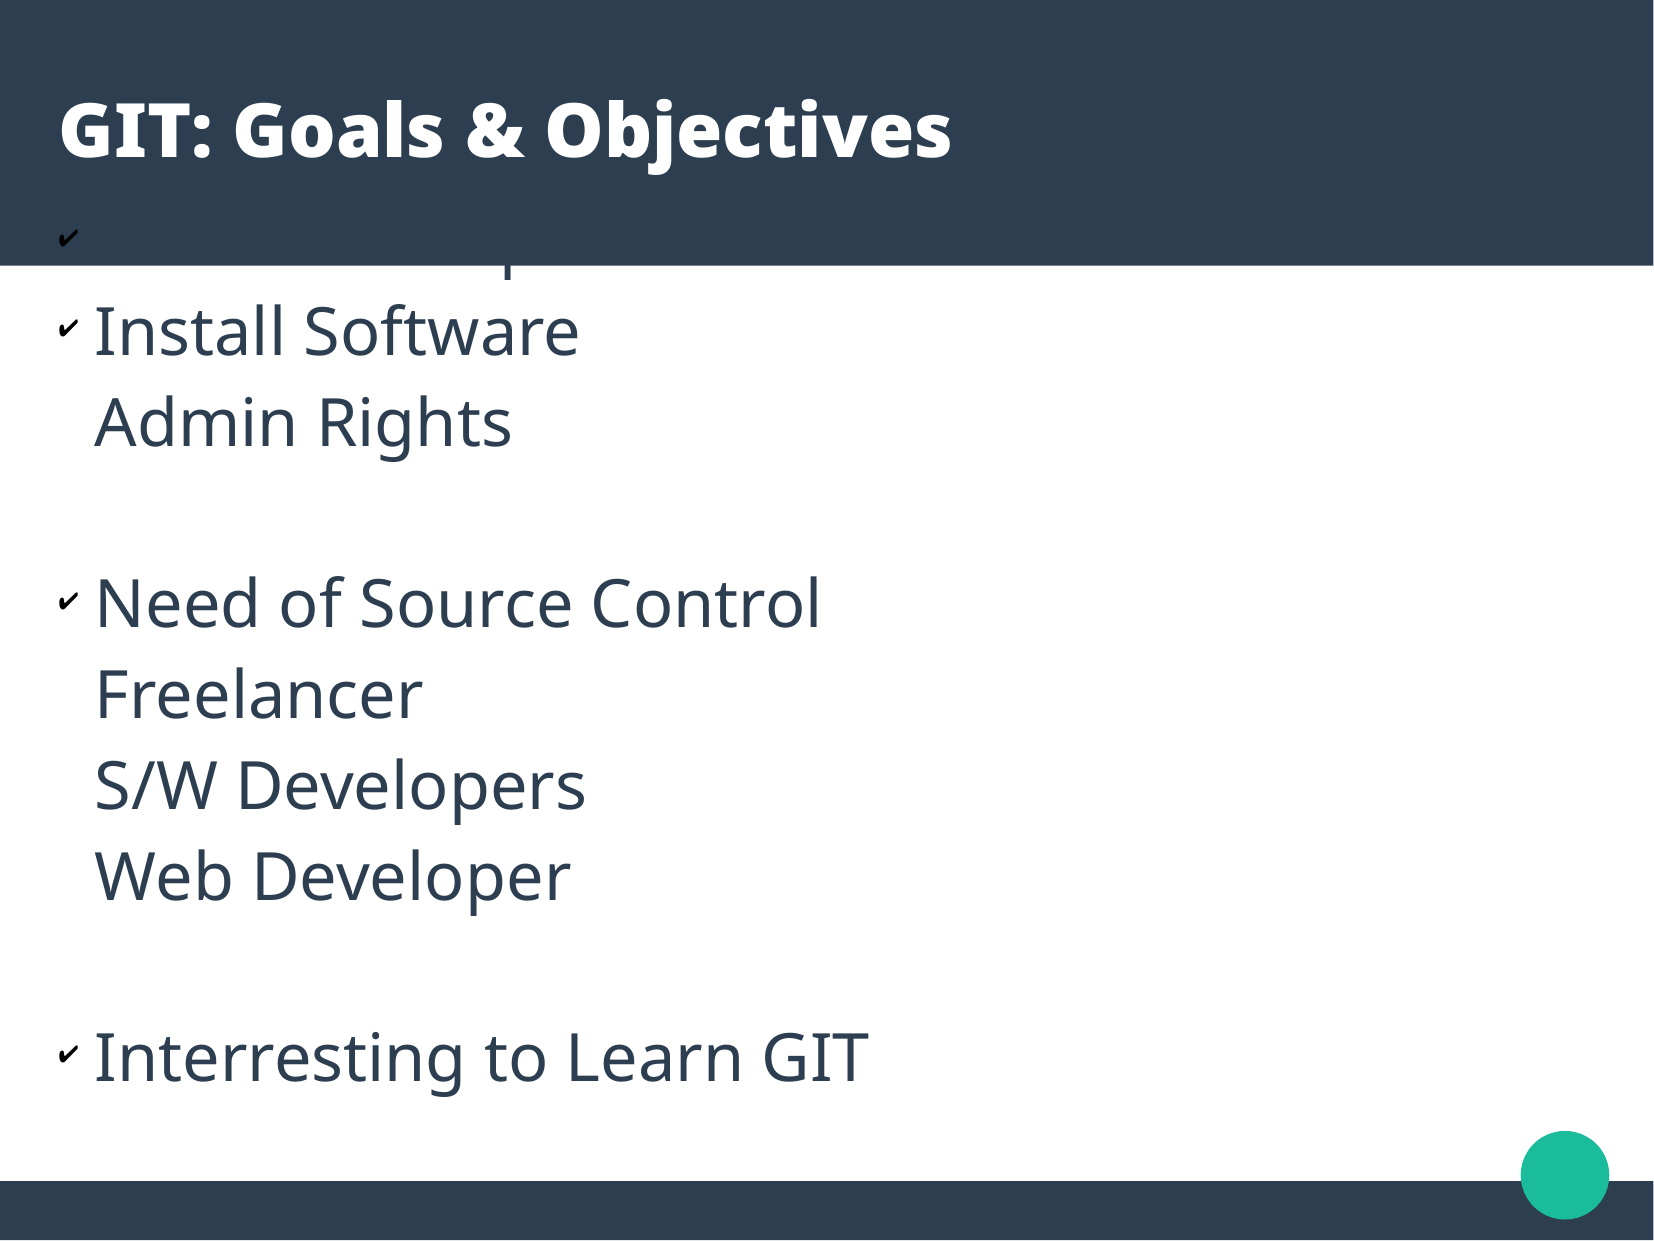

# GIT: Goals & Objectives
Basic of Computers
Install Software
Admin Rights
Need of Source Control
Freelancer
S/W Developers
Web Developer
Interresting to Learn GIT